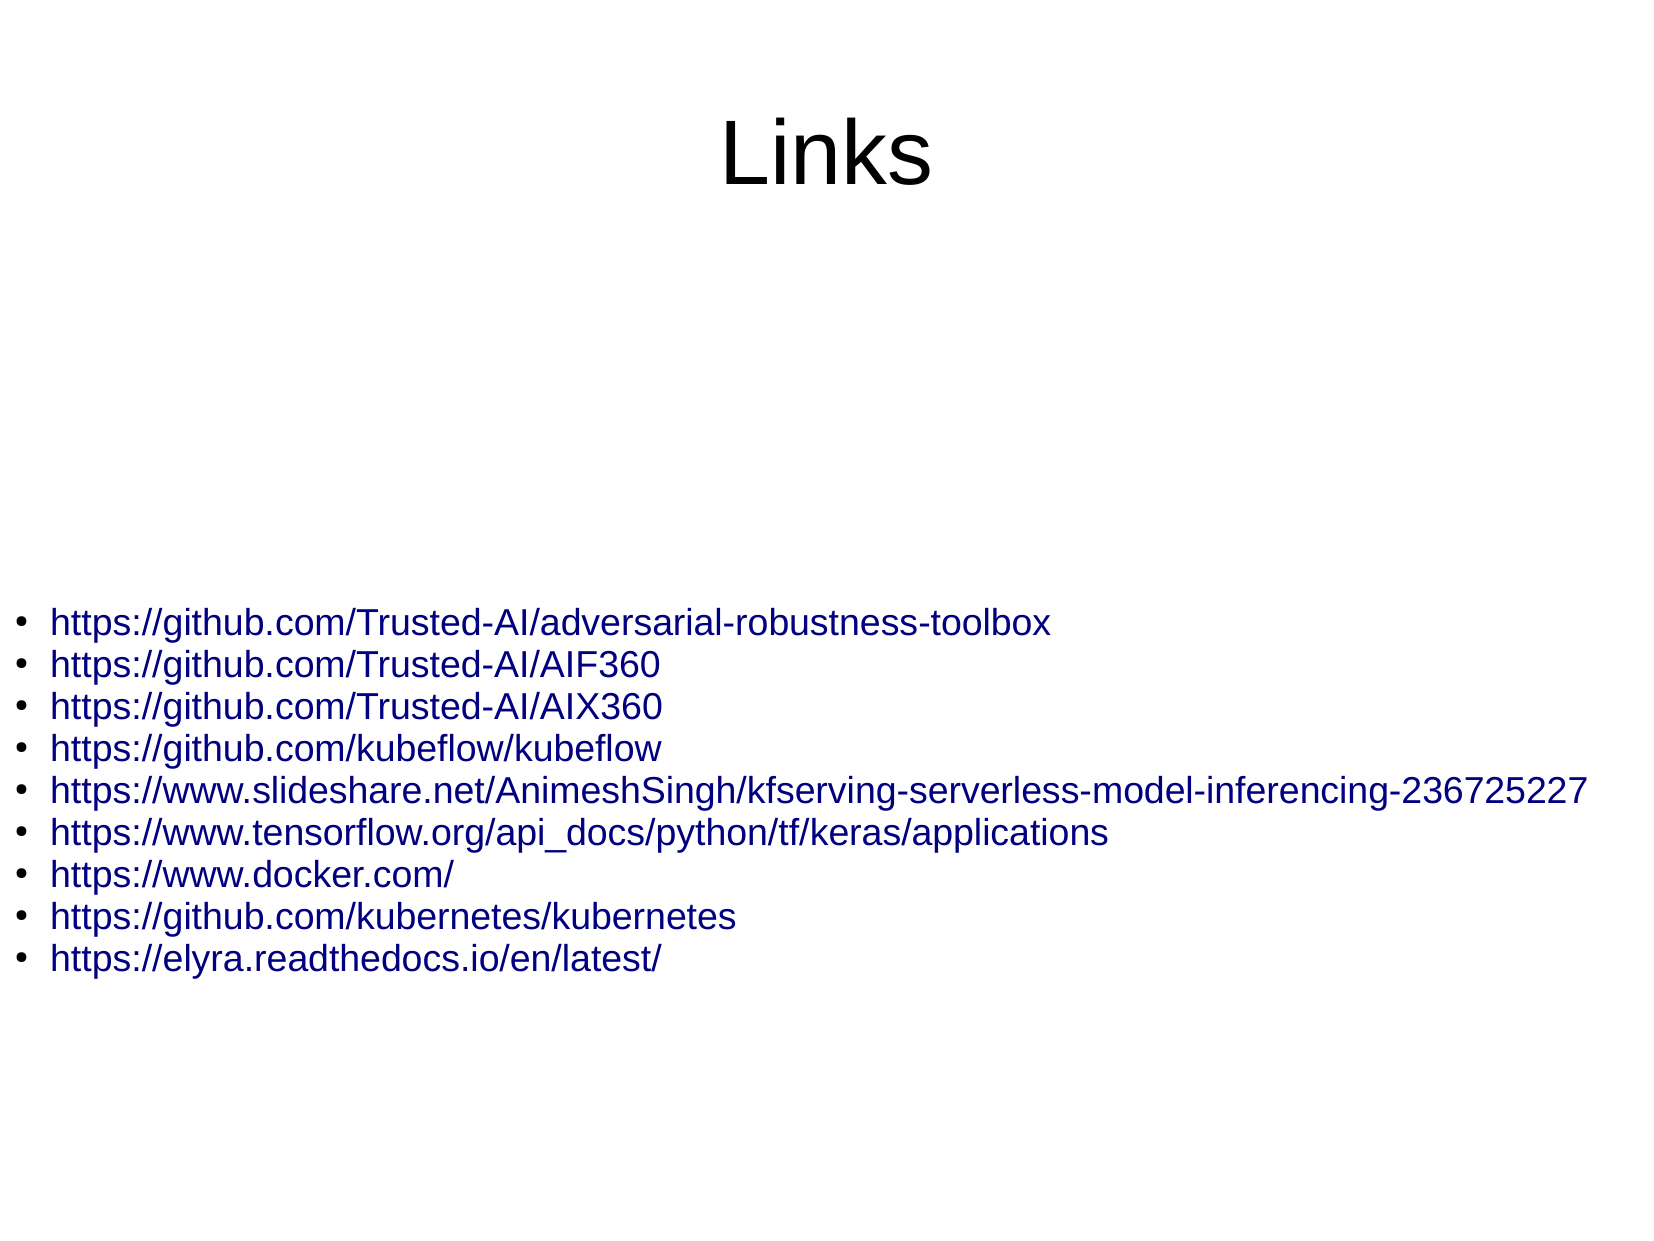

# Links
https://github.com/Trusted-AI/adversarial-robustness-toolbox
https://github.com/Trusted-AI/AIF360
https://github.com/Trusted-AI/AIX360
https://github.com/kubeflow/kubeflow
https://www.slideshare.net/AnimeshSingh/kfserving-serverless-model-inferencing-236725227
https://www.tensorflow.org/api_docs/python/tf/keras/applications
https://www.docker.com/
https://github.com/kubernetes/kubernetes
https://elyra.readthedocs.io/en/latest/